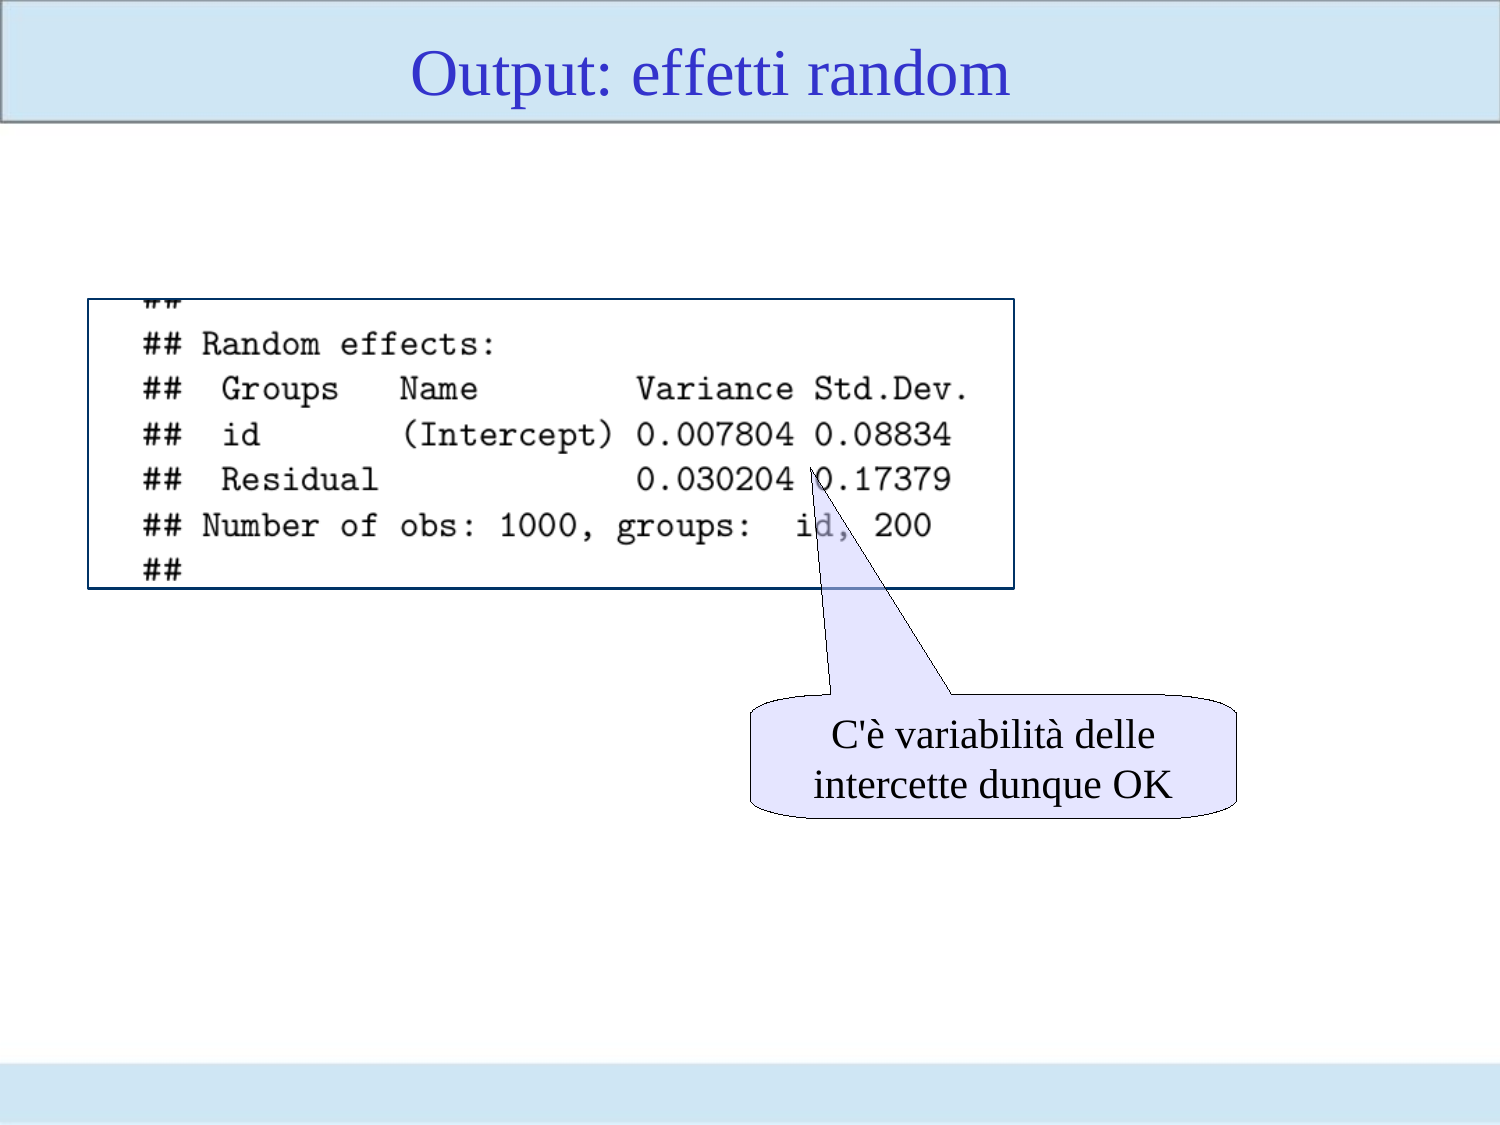

# Output: effetti random
C'è variabilità delle intercette dunque OK